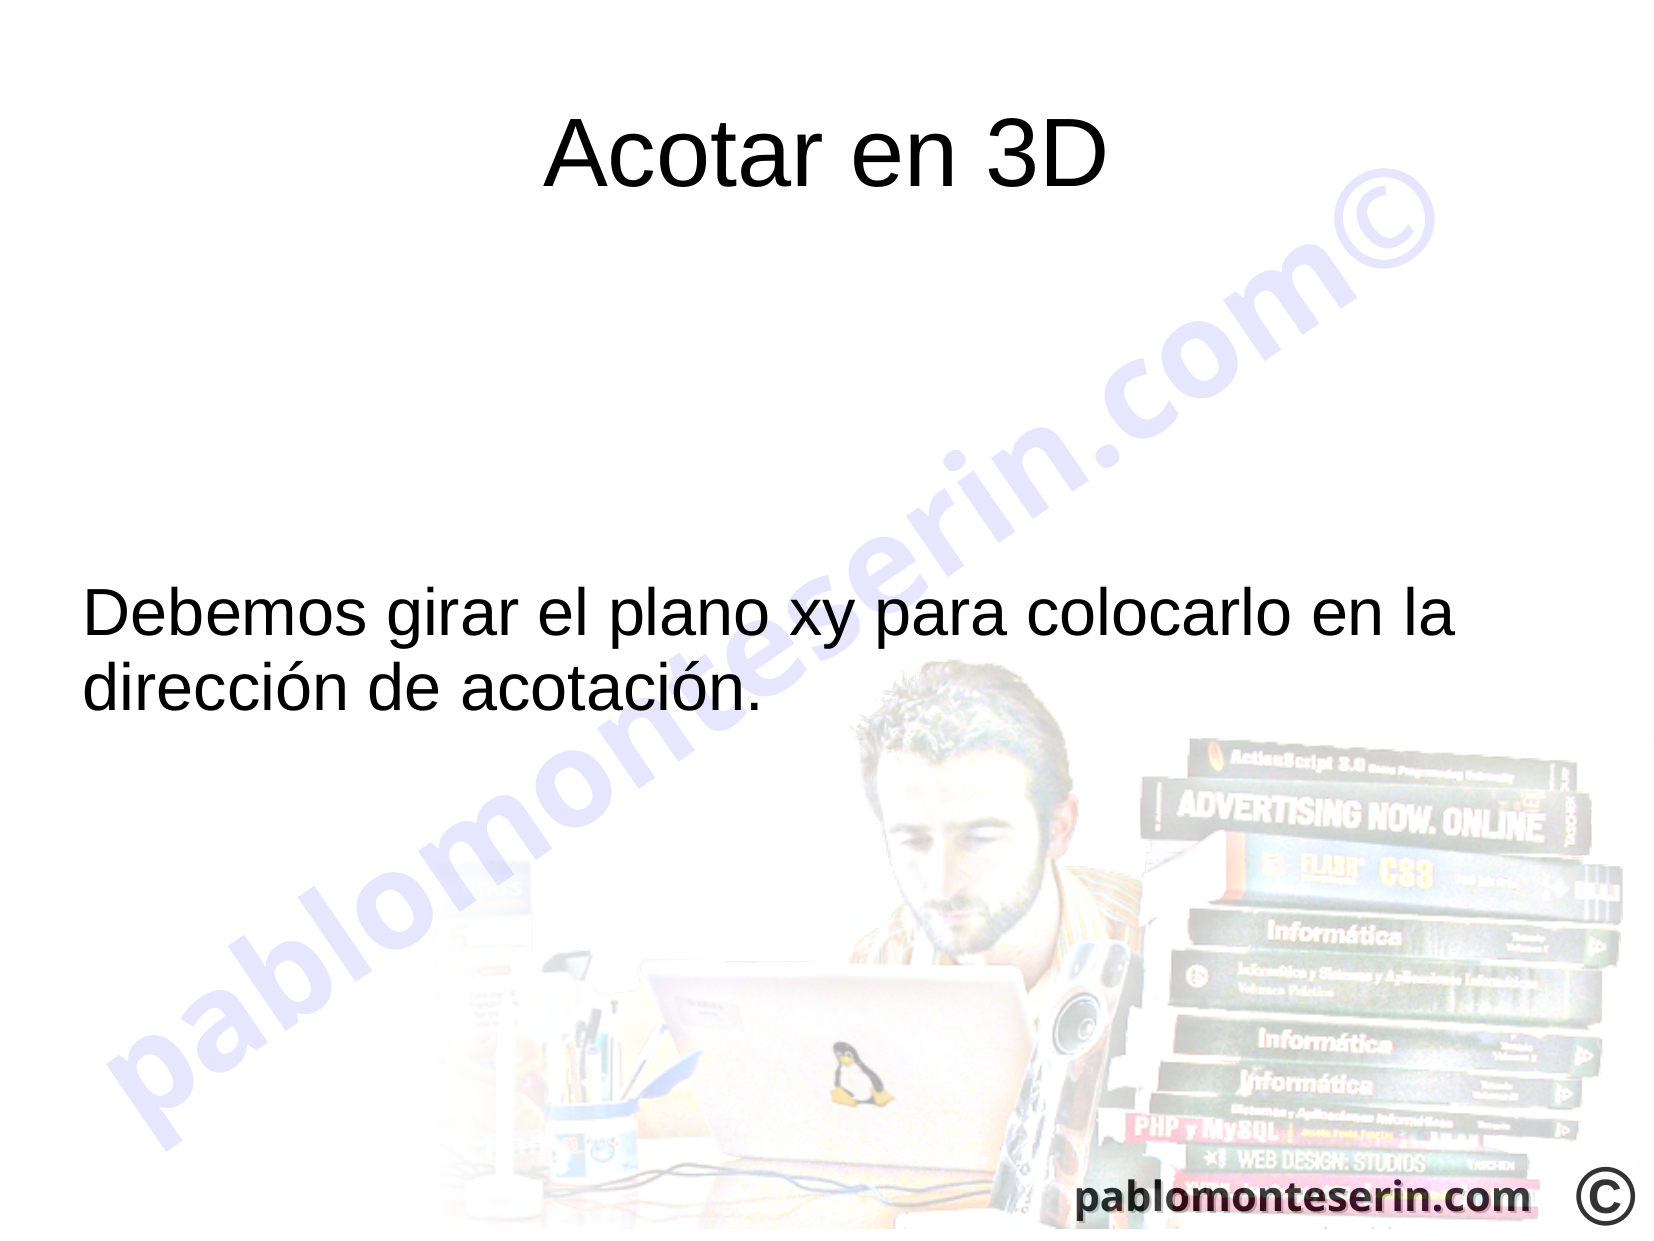

# Acotar en 3D
Debemos girar el plano xy para colocarlo en la dirección de acotación.